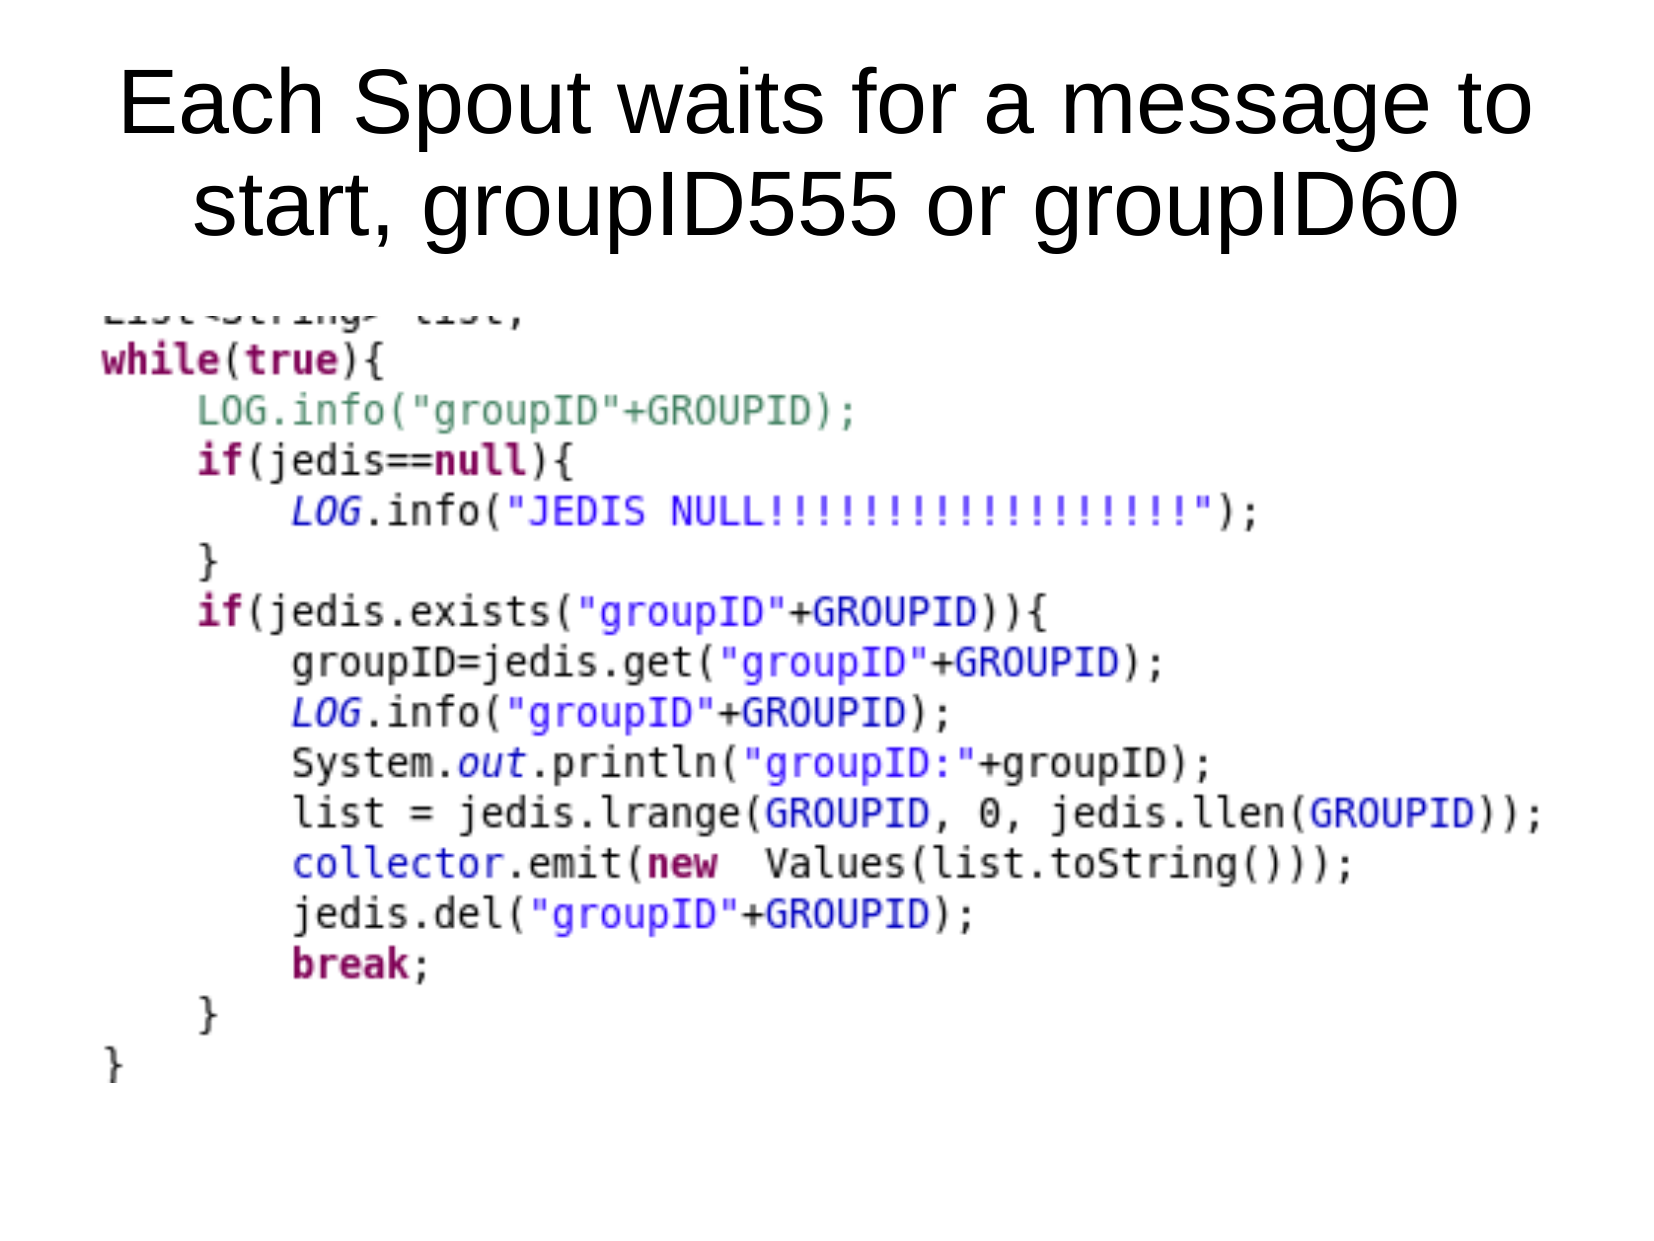

# Each Spout waits for a message to start, groupID555 or groupID60